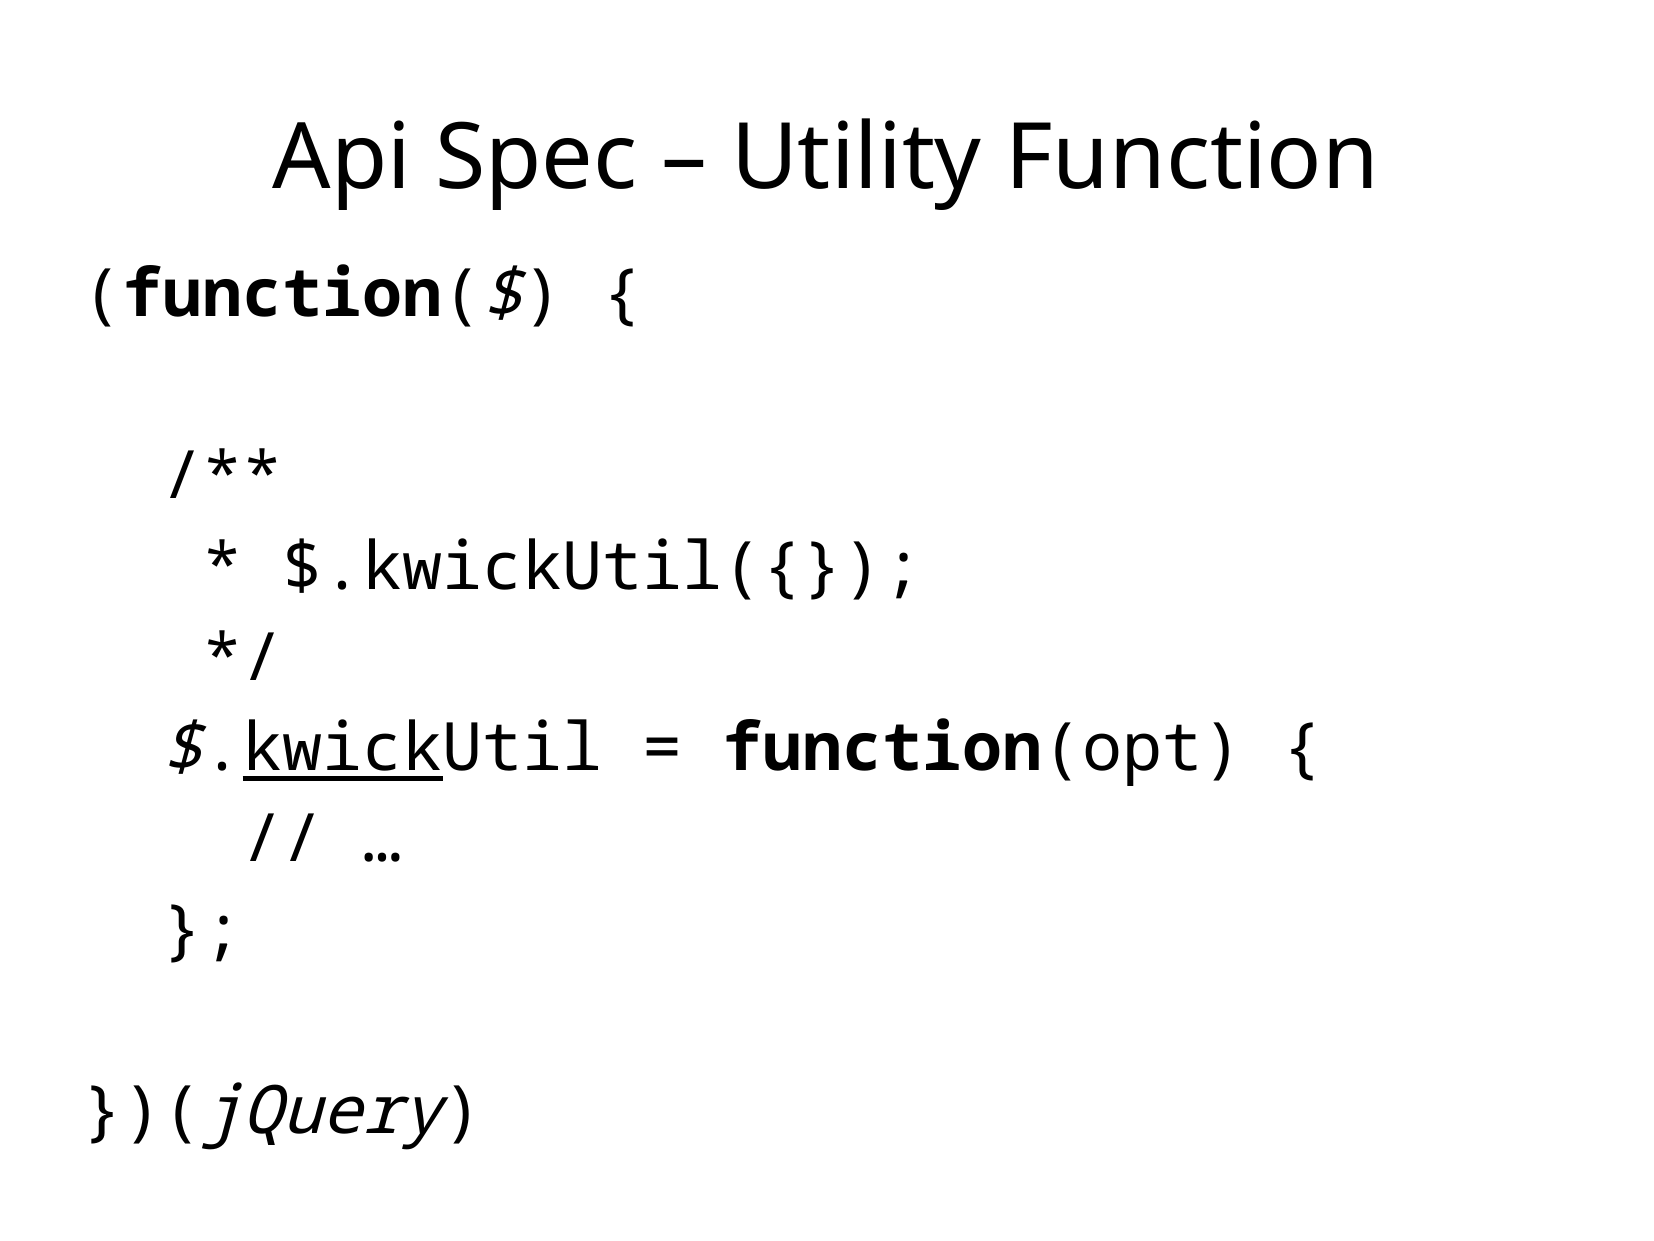

# Api Spec – Utility Function
(function($) {
 /**
 * $.kwickUtil({});
 */
 $.kwickUtil = function(opt) {
 // …
 };
})(jQuery)